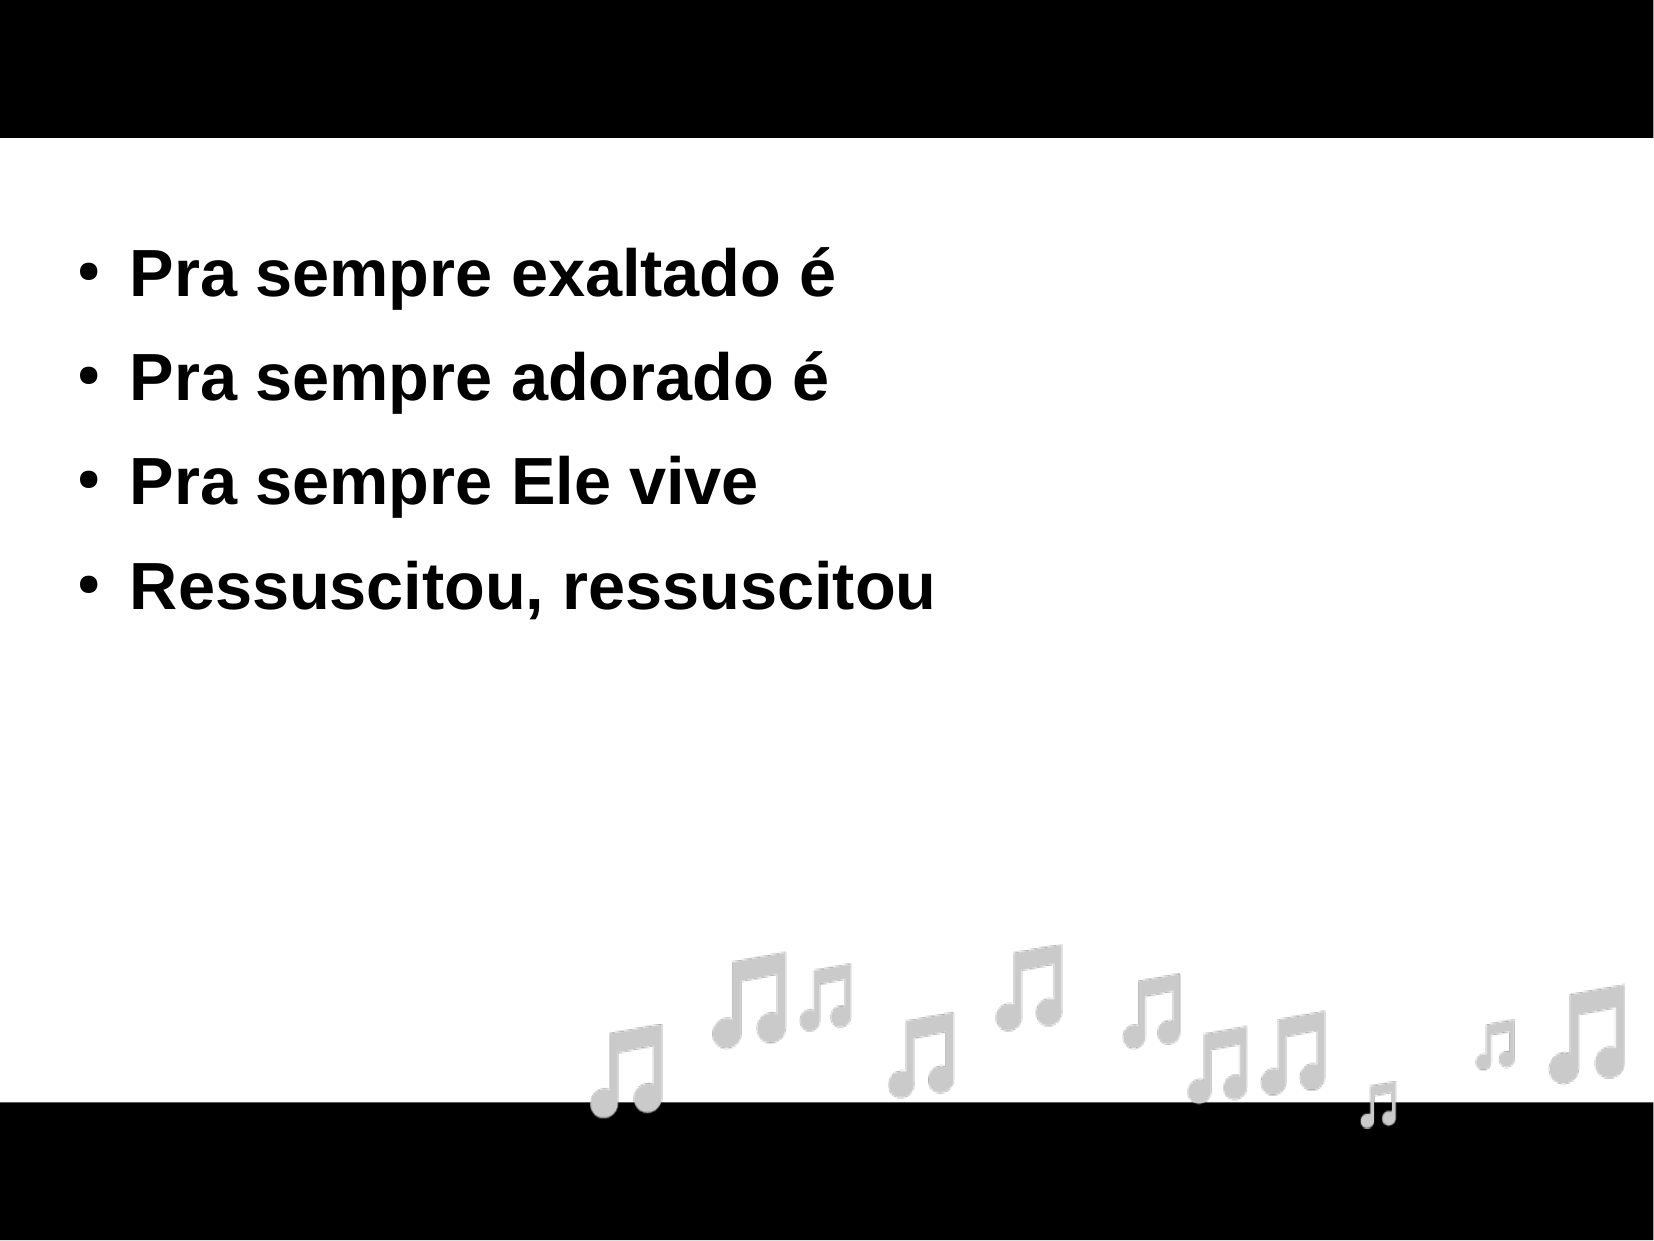

# Pra sempre exaltado é
Pra sempre adorado é
Pra sempre Ele vive
Ressuscitou, ressuscitou